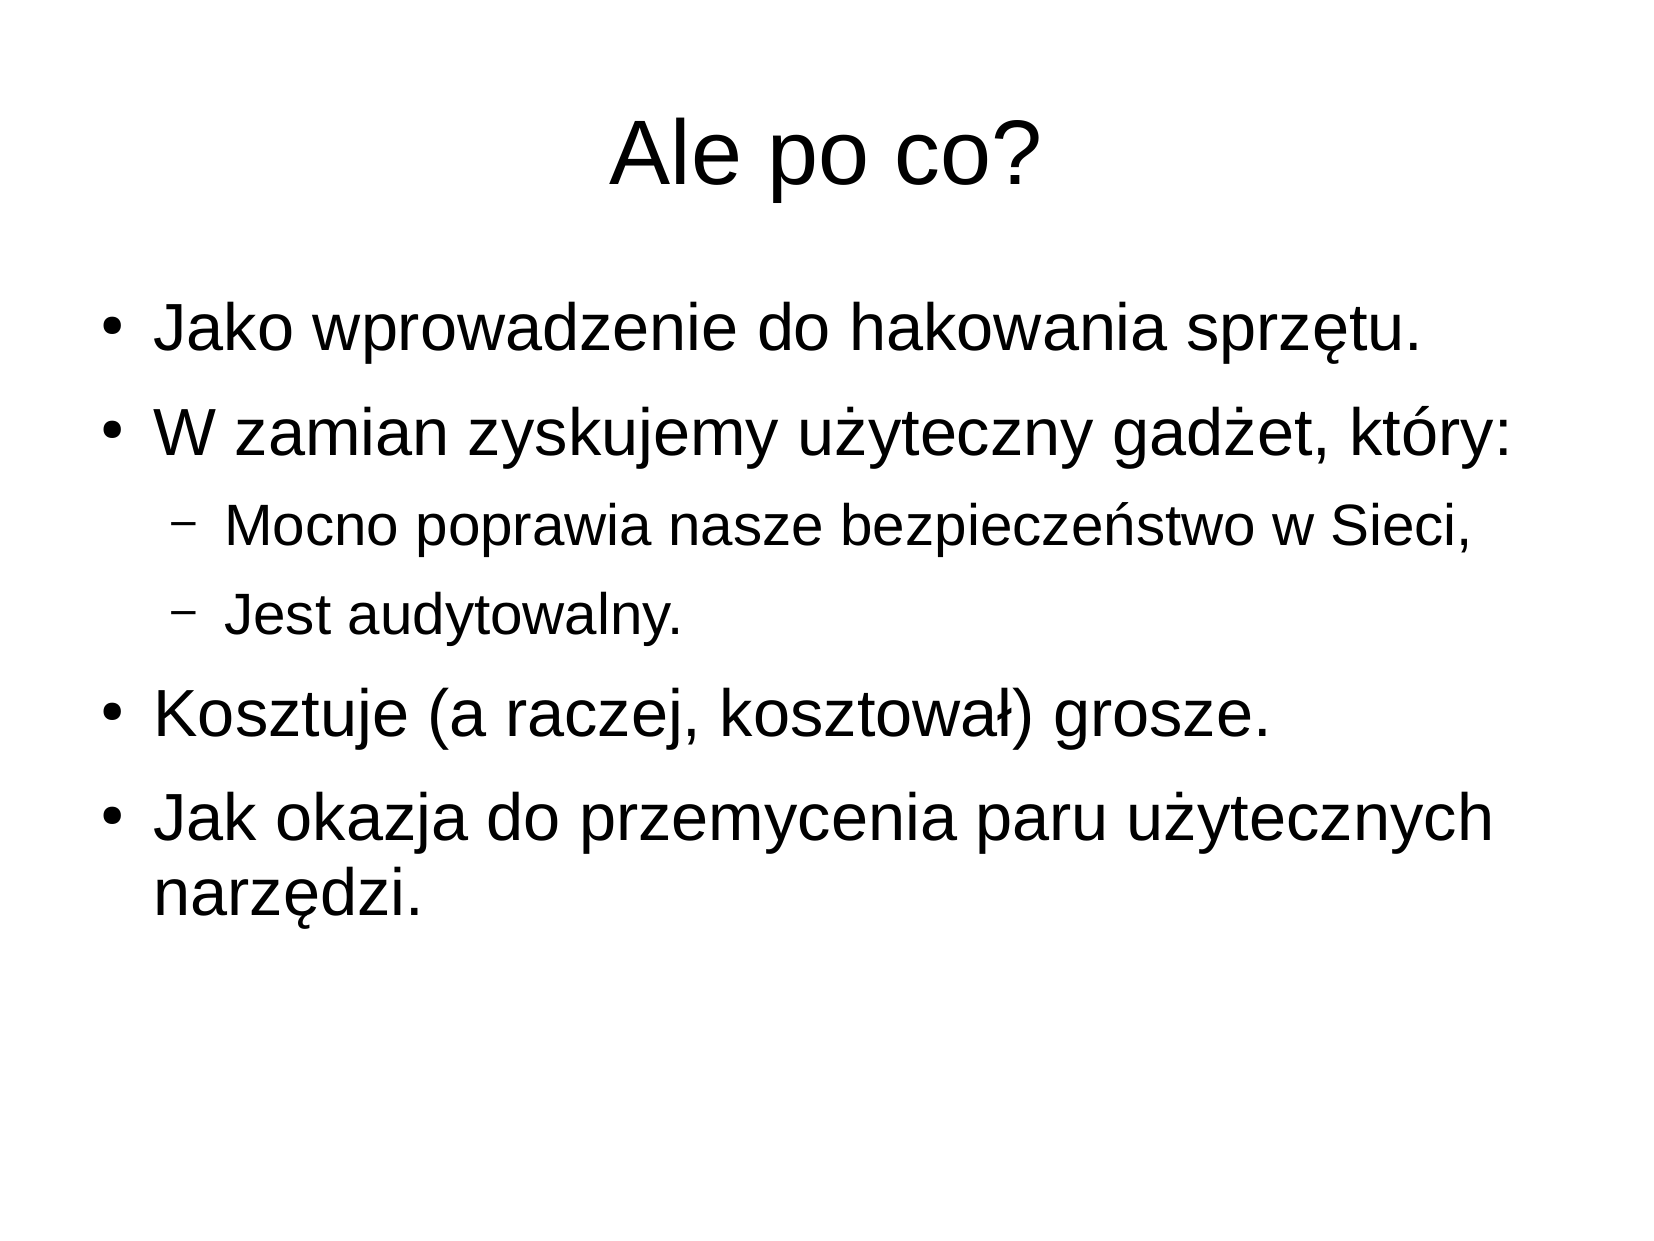

# Ale po co?
Jako wprowadzenie do hakowania sprzętu.
W zamian zyskujemy użyteczny gadżet, który:
Mocno poprawia nasze bezpieczeństwo w Sieci,
Jest audytowalny.
Kosztuje (a raczej, kosztował) grosze.
Jak okazja do przemycenia paru użytecznych narzędzi.